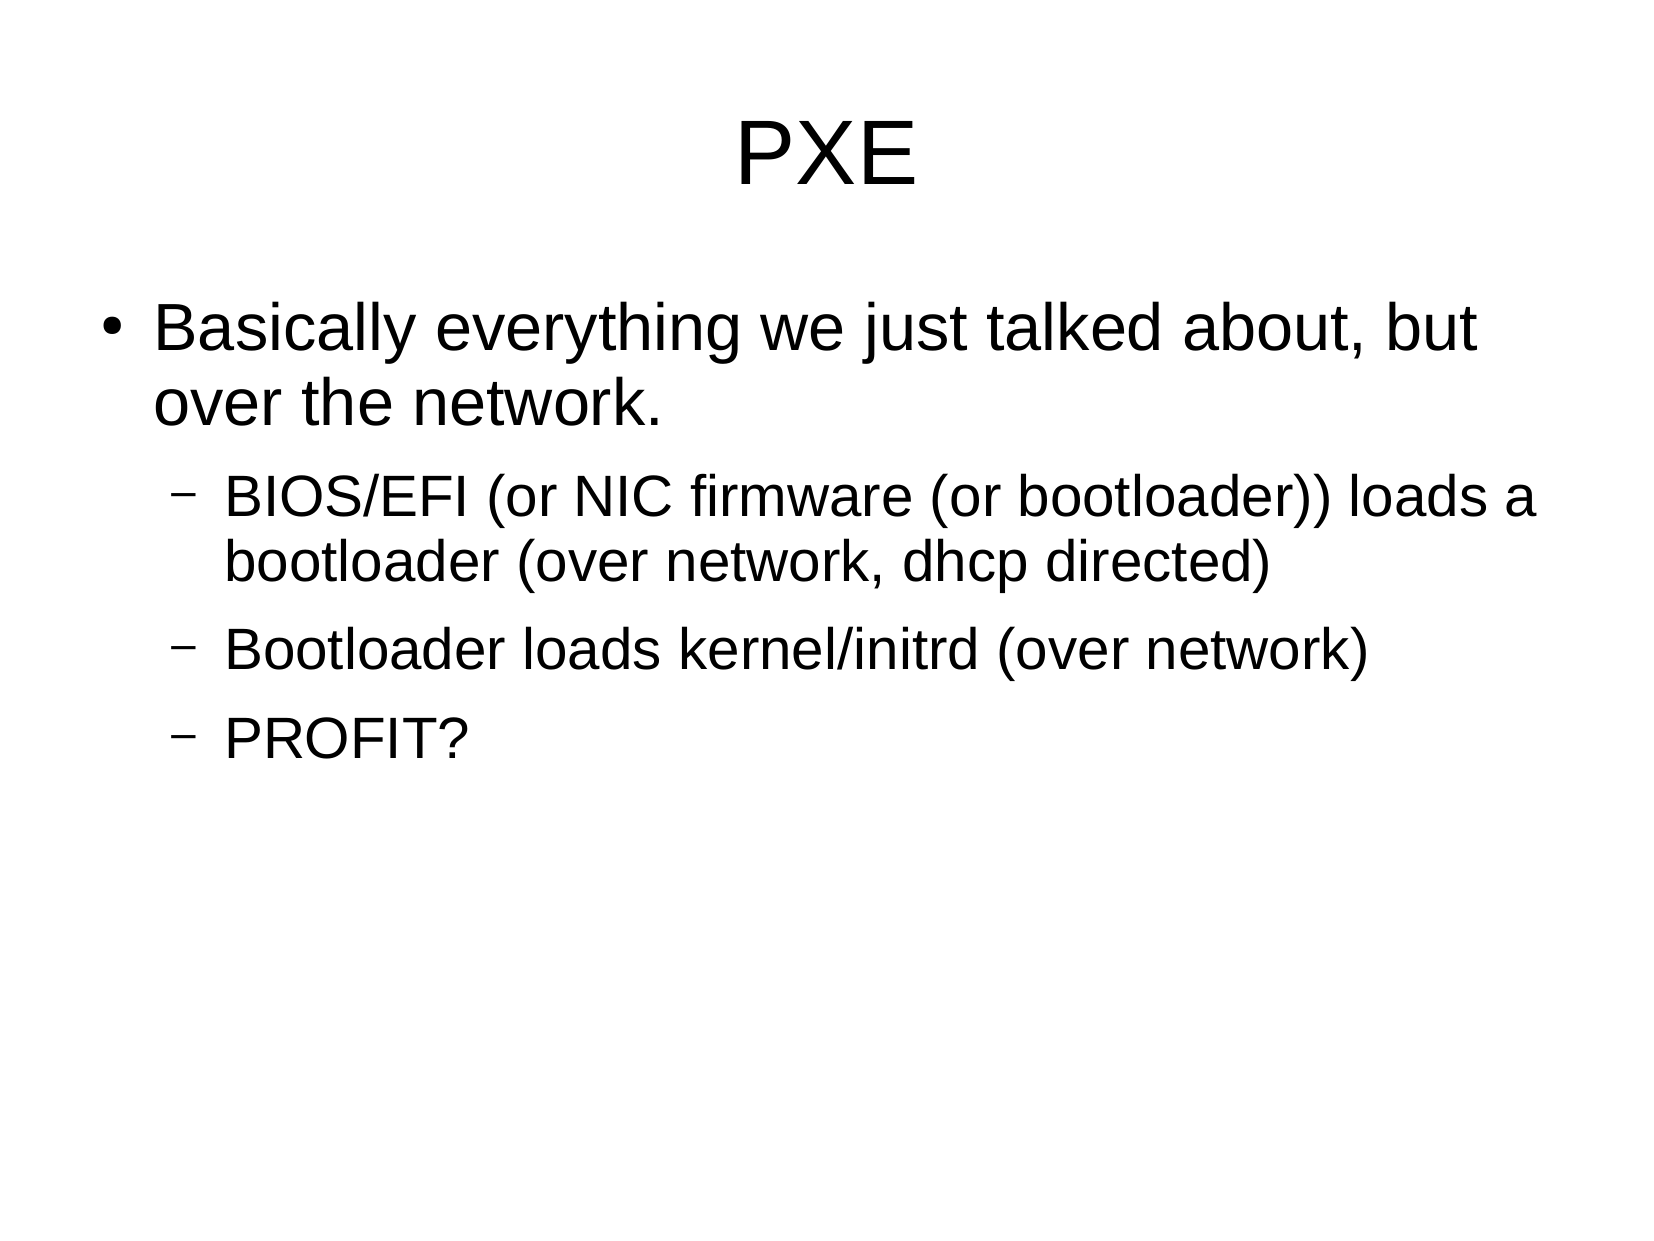

# PXE
Basically everything we just talked about, but over the network.
BIOS/EFI (or NIC firmware (or bootloader)) loads a bootloader (over network, dhcp directed)
Bootloader loads kernel/initrd (over network)
PROFIT?